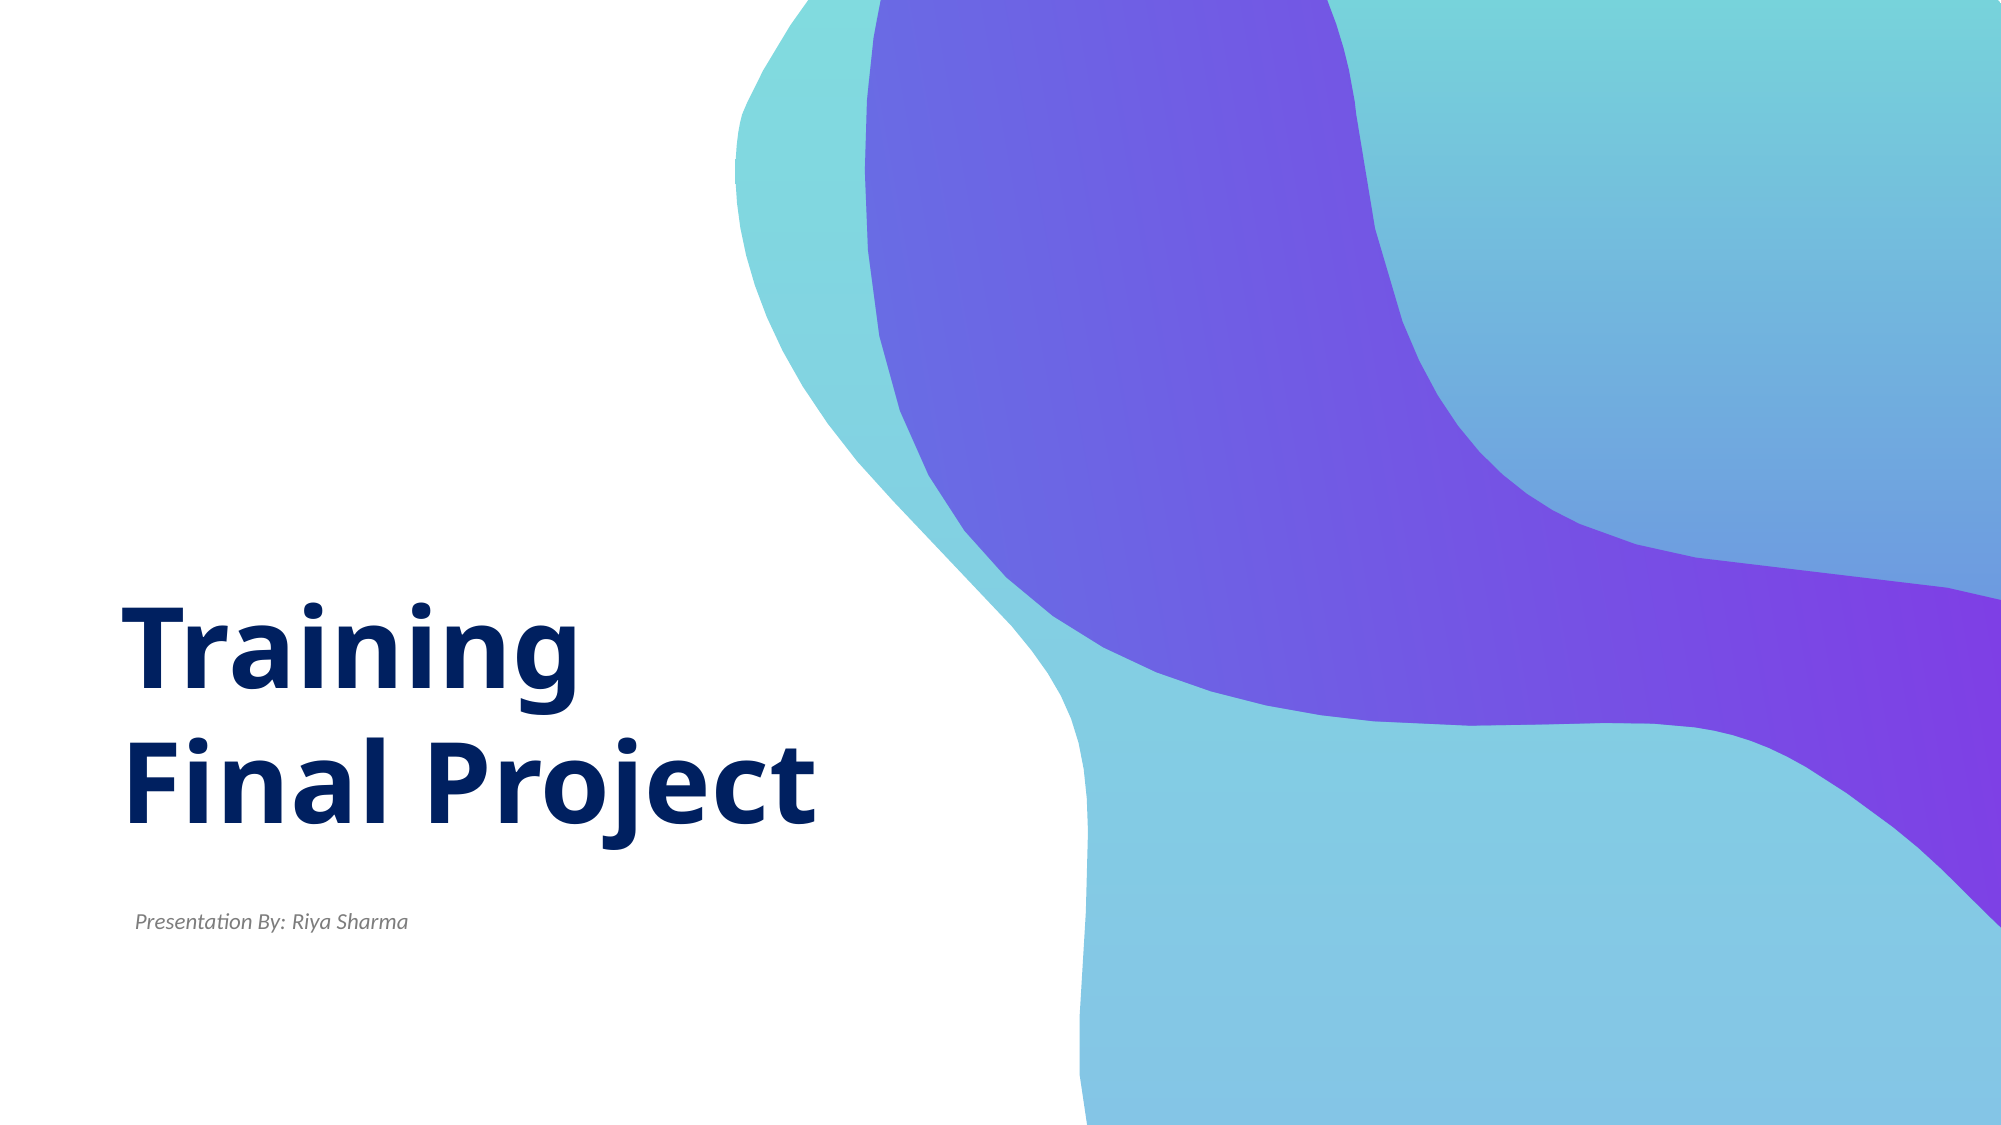

# Human resources slide 1
Training
Final Project
Presentation By: Riya Sharma